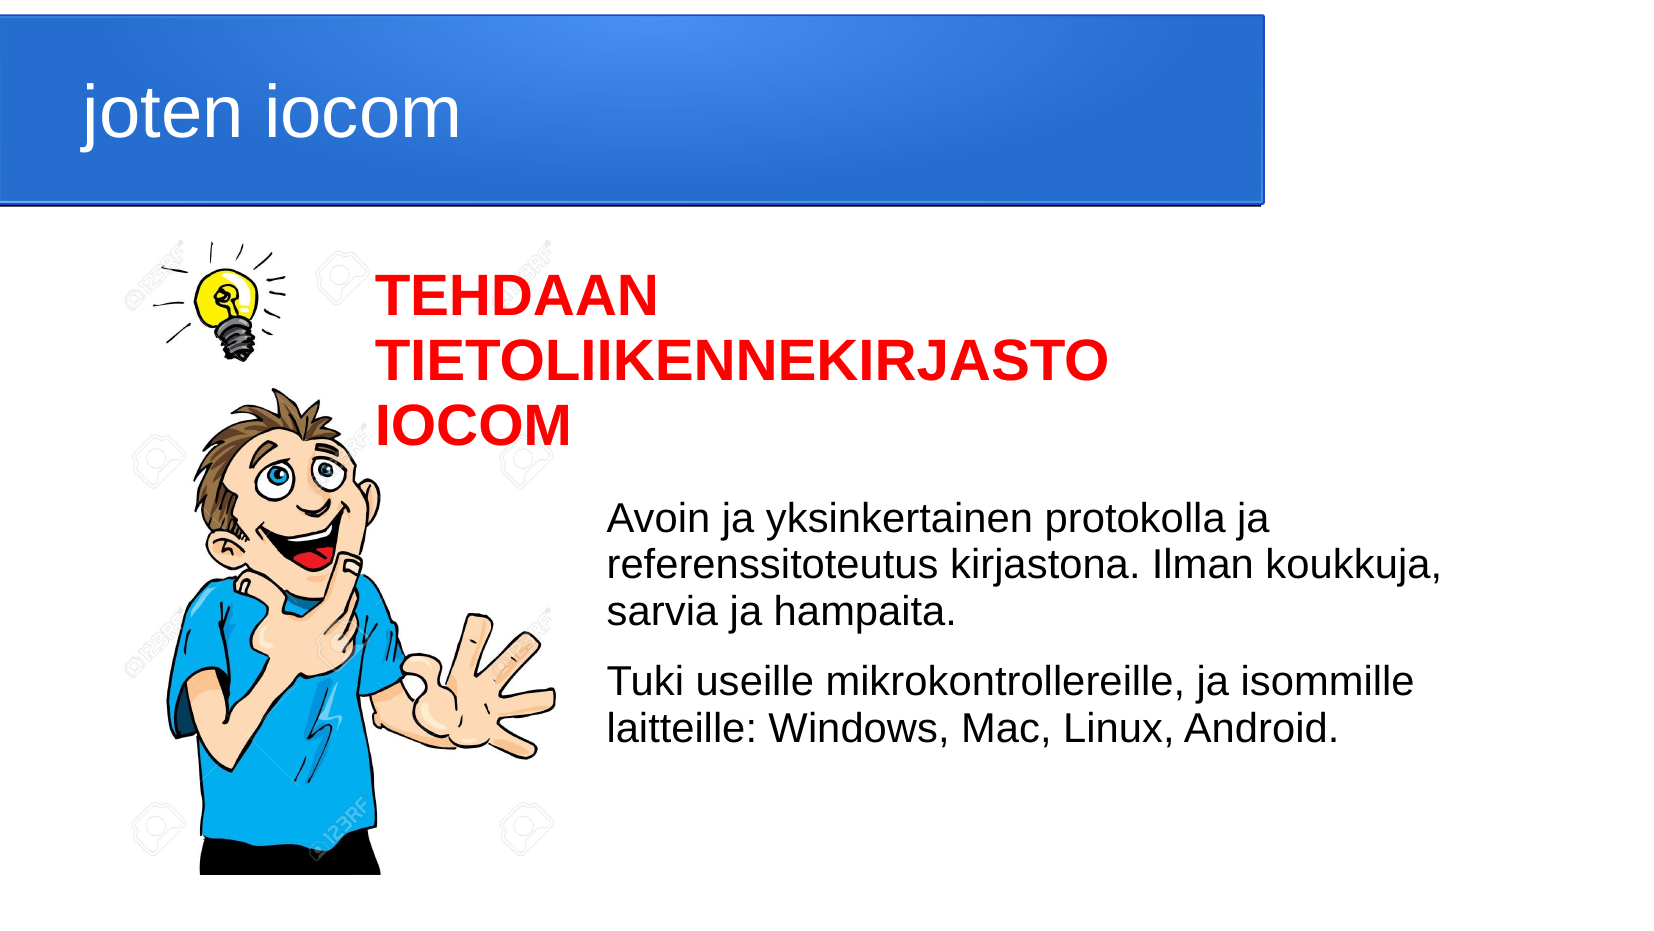

# joten iocom
TEHDAAN TIETOLIIKENNEKIRJASTO IOCOM
Avoin ja yksinkertainen protokolla ja referenssitoteutus kirjastona. Ilman koukkuja, sarvia ja hampaita.
Tuki useille mikrokontrollereille, ja isommille laitteille: Windows, Mac, Linux, Android.